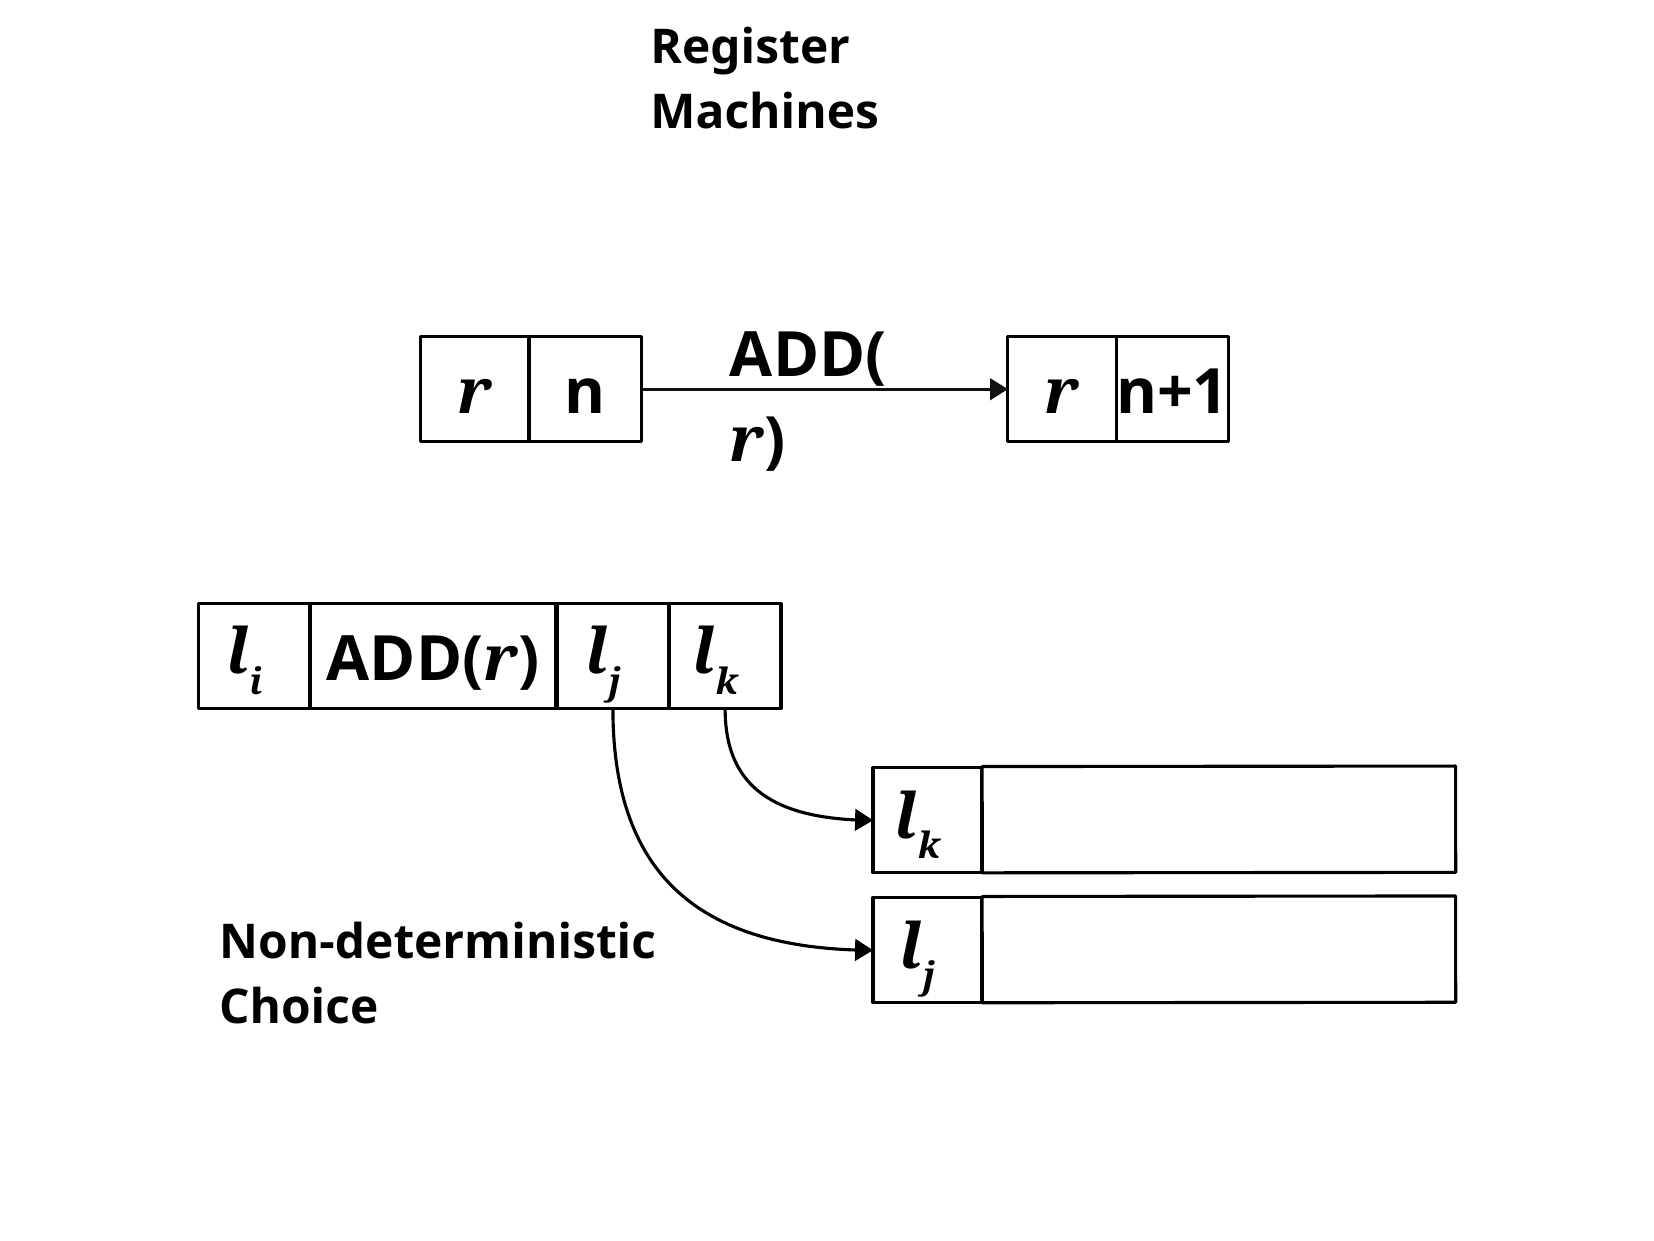

Register Machines
ADD(r)
r
n
r
n+1
li
ADD(r)
lj
lk
lk
lj
Non-deterministic Choice